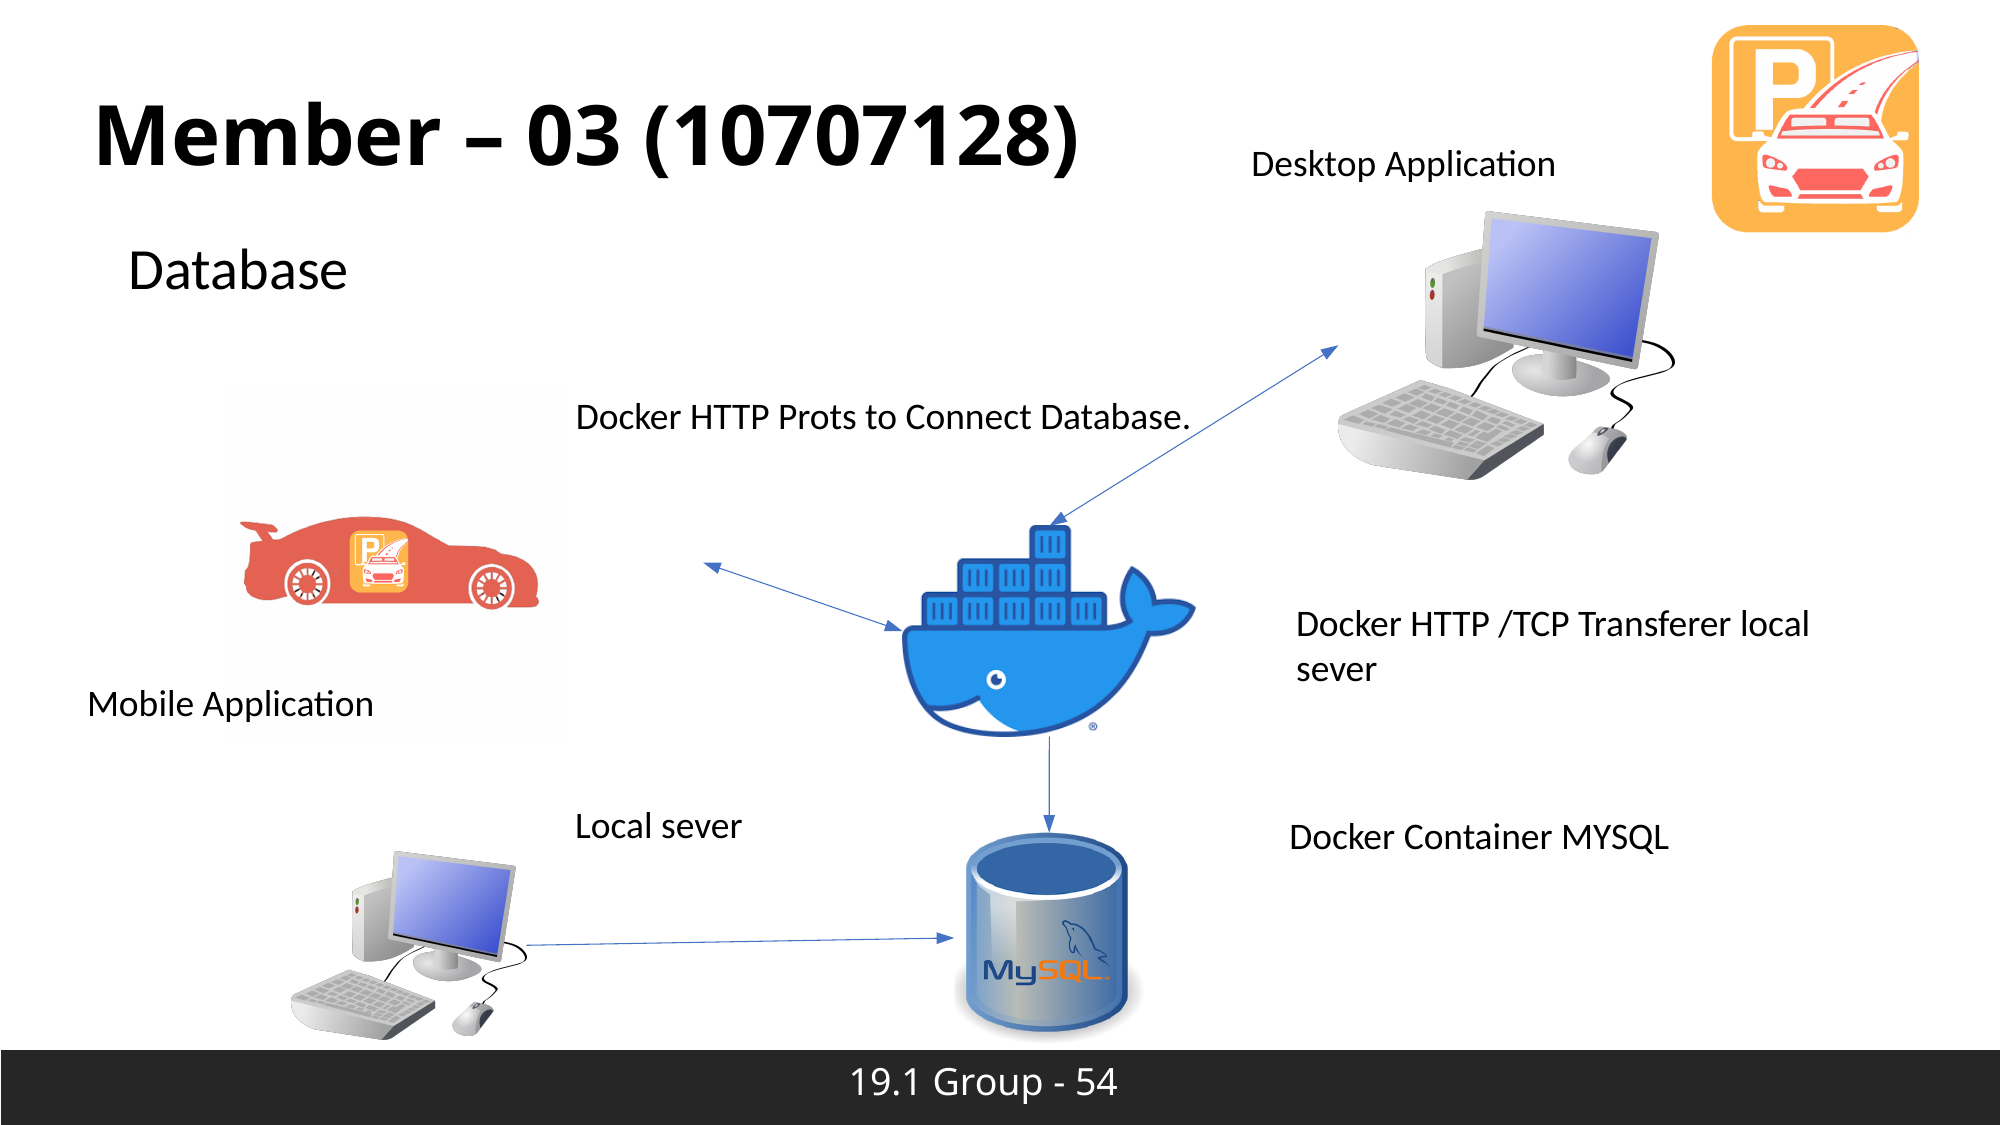

Member – 03 (10707128)
Desktop Application
Database
Docker HTTP Prots to Connect Database.
Docker HTTP /TCP Transferer local sever
Mobile Application
Local sever
Docker Container MYSQL
19.1 Group - 54